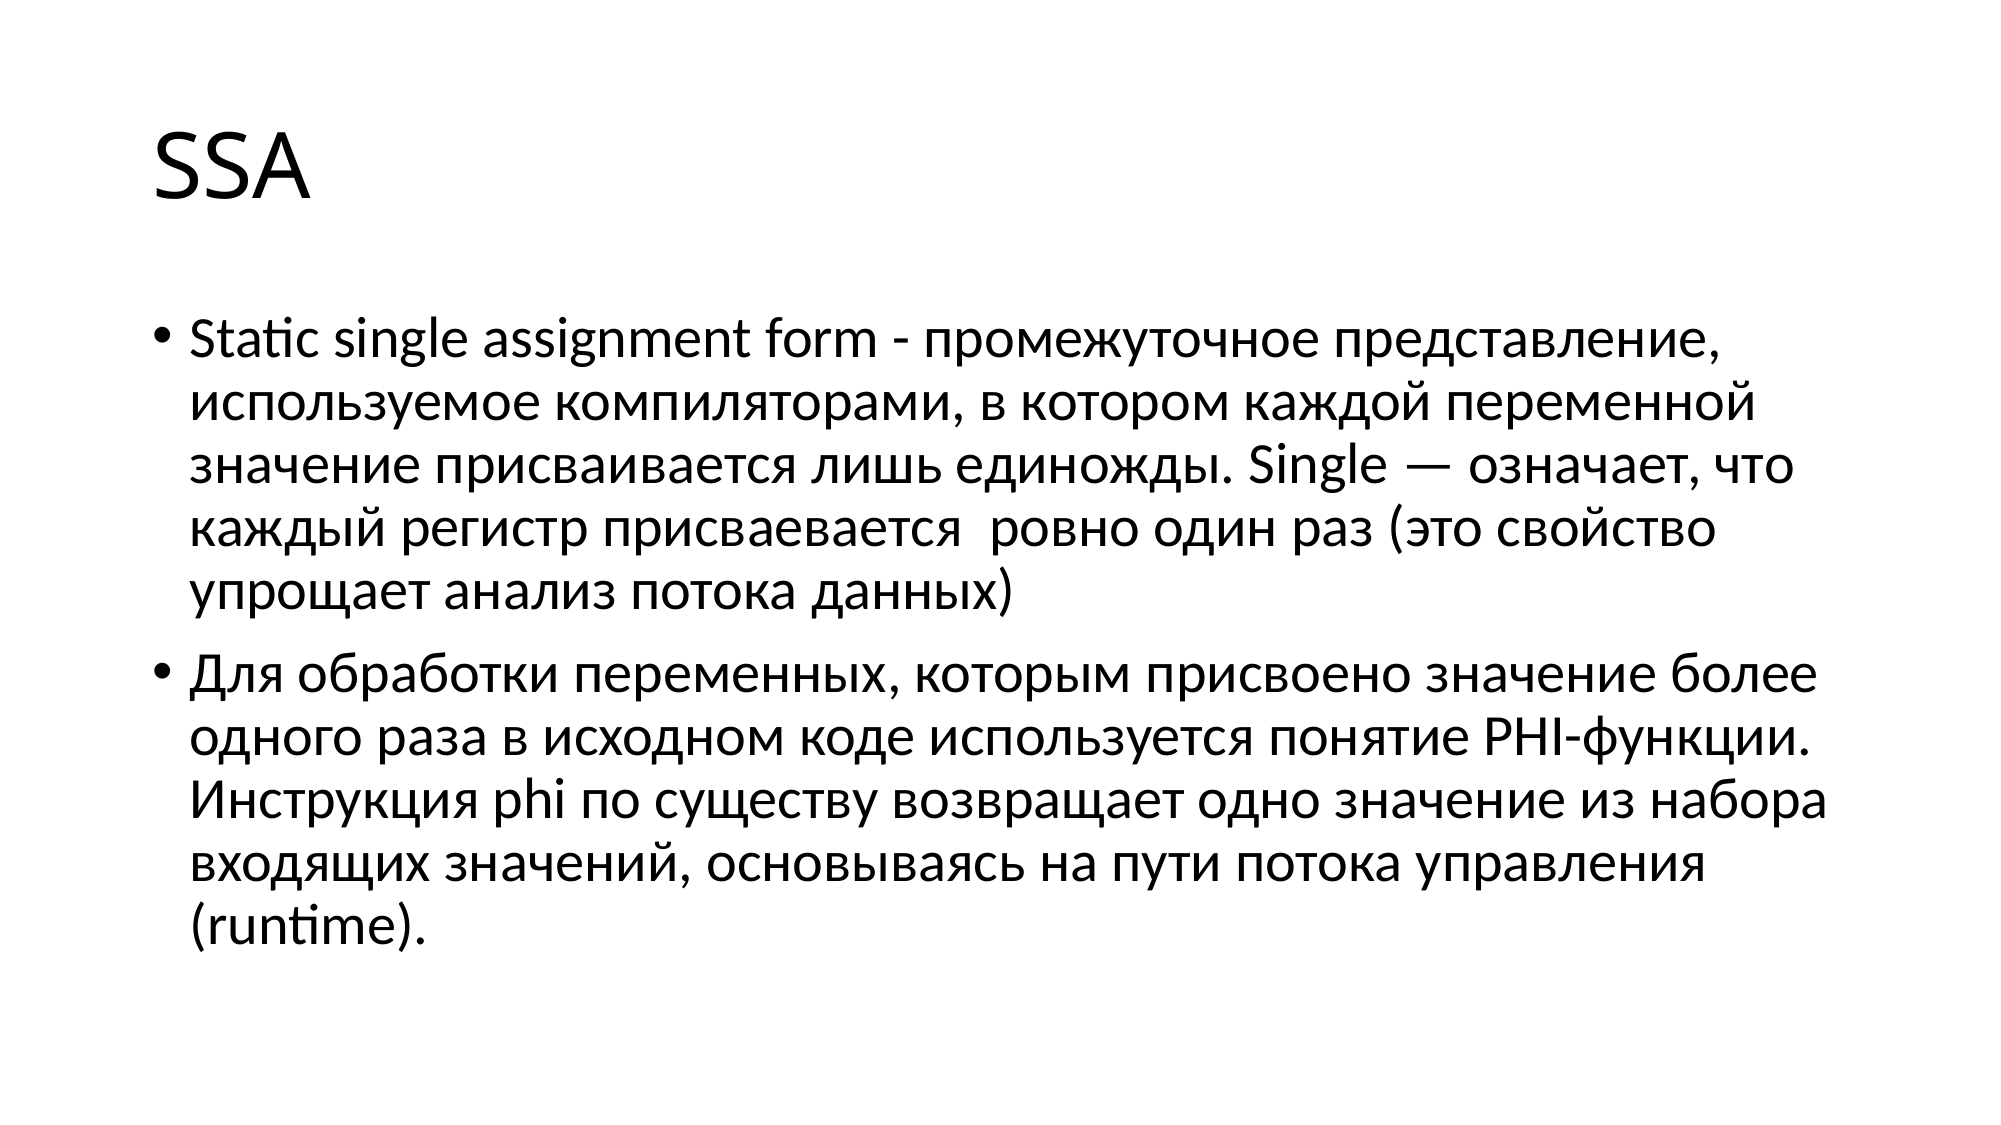

# SSA
Static single assignment form - промежуточное представление, используемое компиляторами, в котором каждой переменной значение присваивается лишь единожды. Single — означает, что каждый регистр присваевается ровно один раз (это свойство упрощает анализ потока данных)
Для обработки переменных, которым присвоено значение более одного раза в исходном коде используется понятие PHI-функции. Инструкция phi по существу возвращает одно значение из набора входящих значений, основываясь на пути потока управления (runtime).